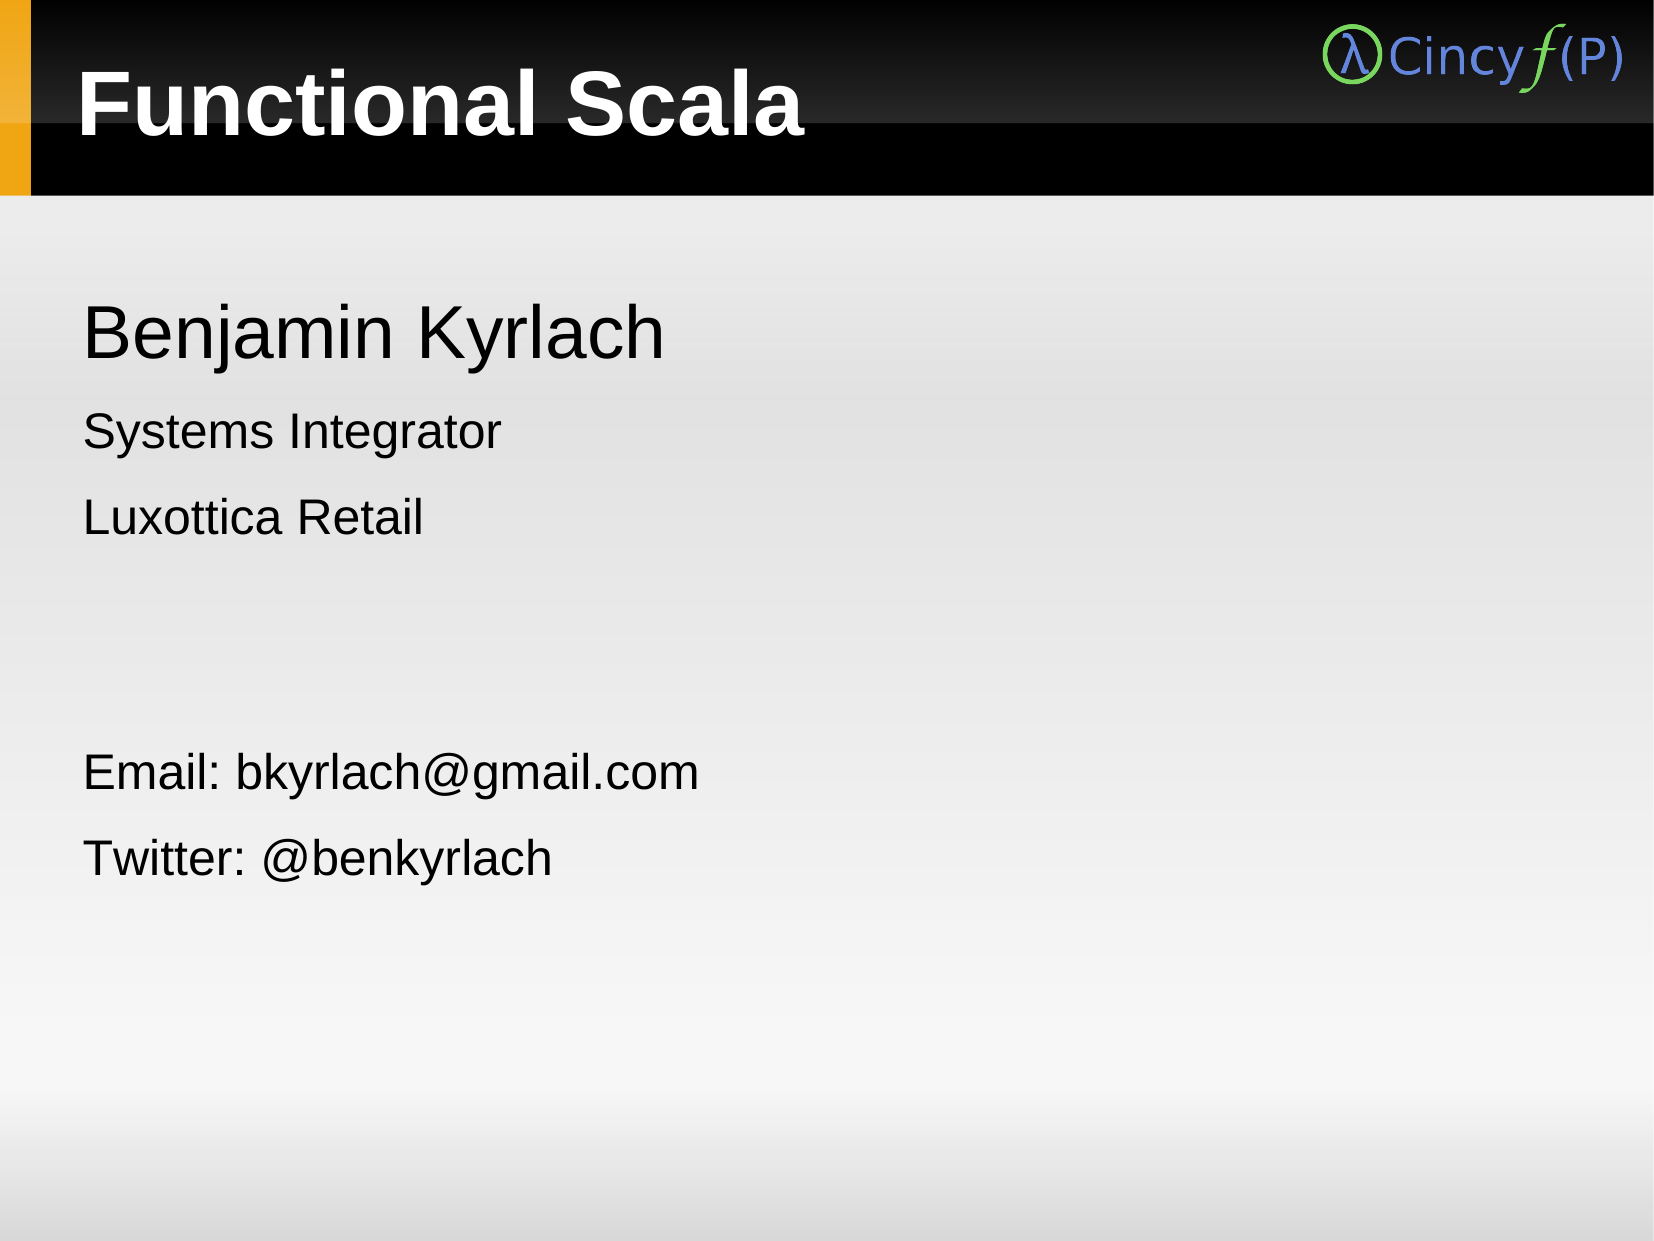

# Functional Scala
Benjamin Kyrlach
Systems Integrator
Luxottica Retail
Email: bkyrlach@gmail.com
Twitter: @benkyrlach